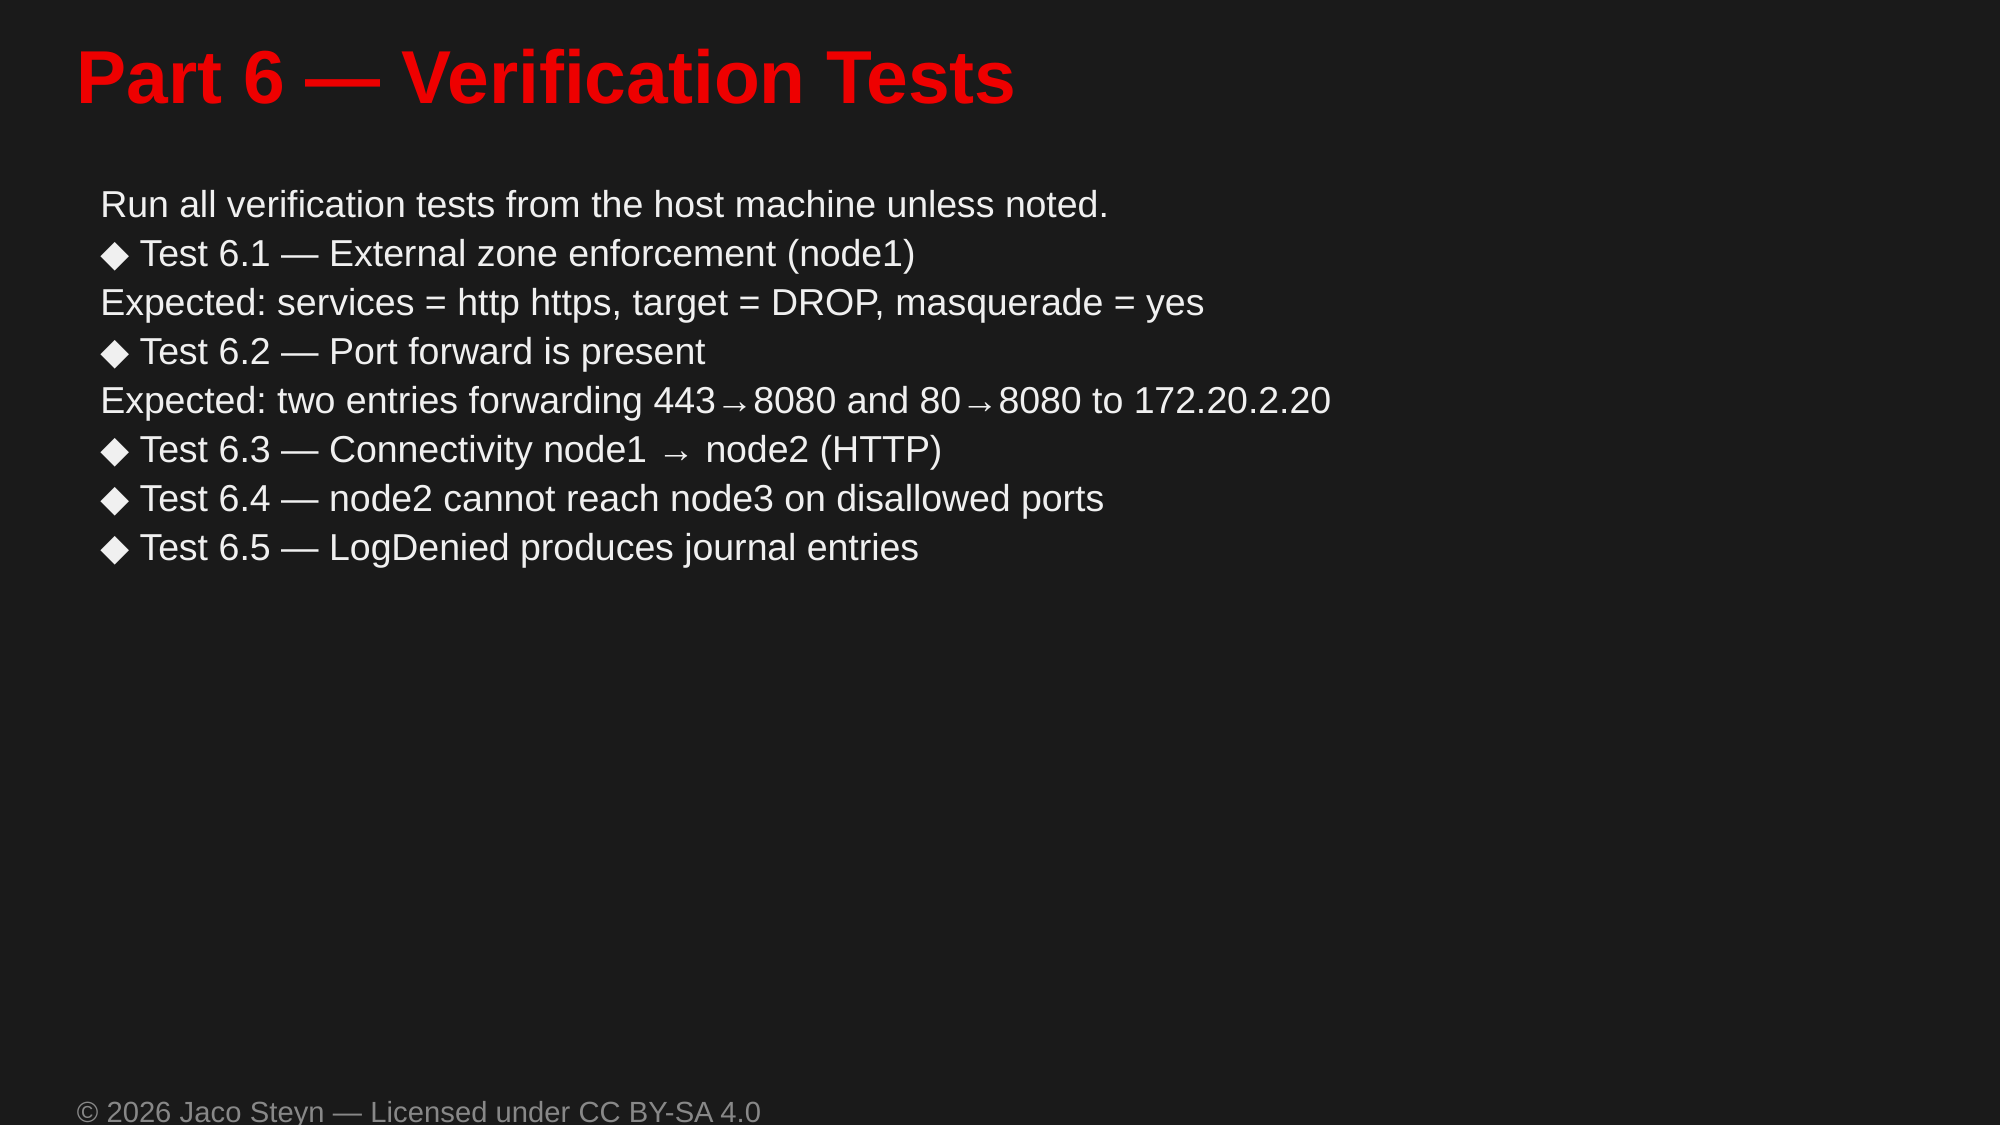

Part 6 — Verification Tests
Run all verification tests from the host machine unless noted.
◆ Test 6.1 — External zone enforcement (node1)
Expected: services = http https, target = DROP, masquerade = yes
◆ Test 6.2 — Port forward is present
Expected: two entries forwarding 443→8080 and 80→8080 to 172.20.2.20
◆ Test 6.3 — Connectivity node1 → node2 (HTTP)
◆ Test 6.4 — node2 cannot reach node3 on disallowed ports
◆ Test 6.5 — LogDenied produces journal entries
© 2026 Jaco Steyn — Licensed under CC BY-SA 4.0